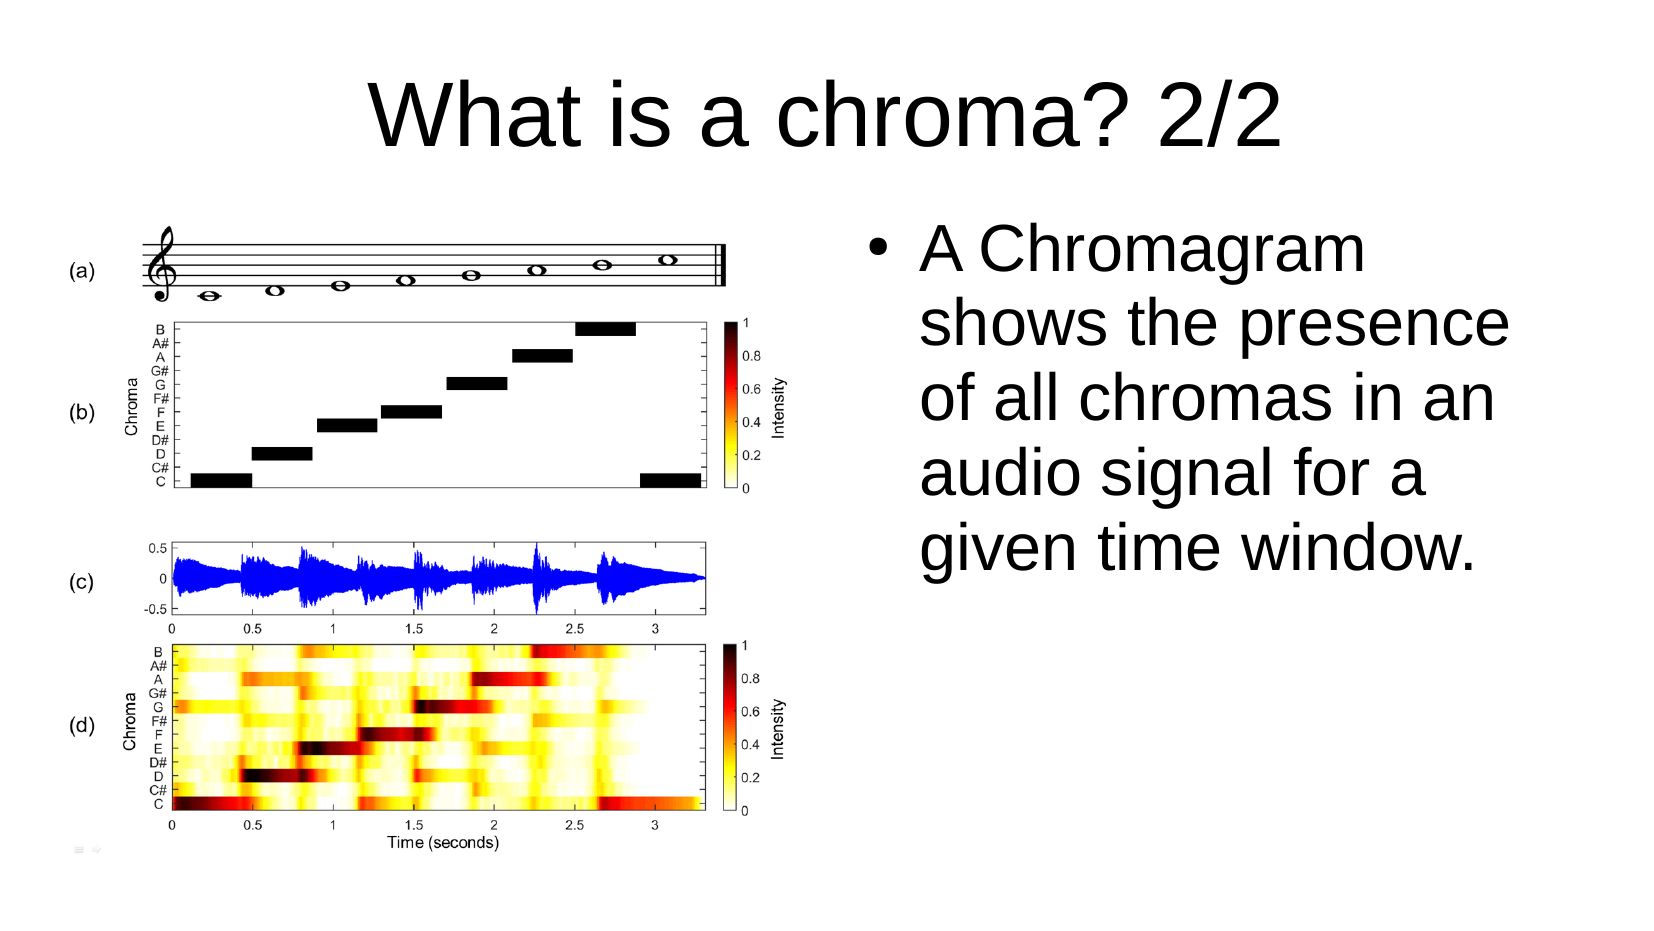

# What is a chroma? 2/2
A Chromagram shows the presence of all chromas in an audio signal for a given time window.